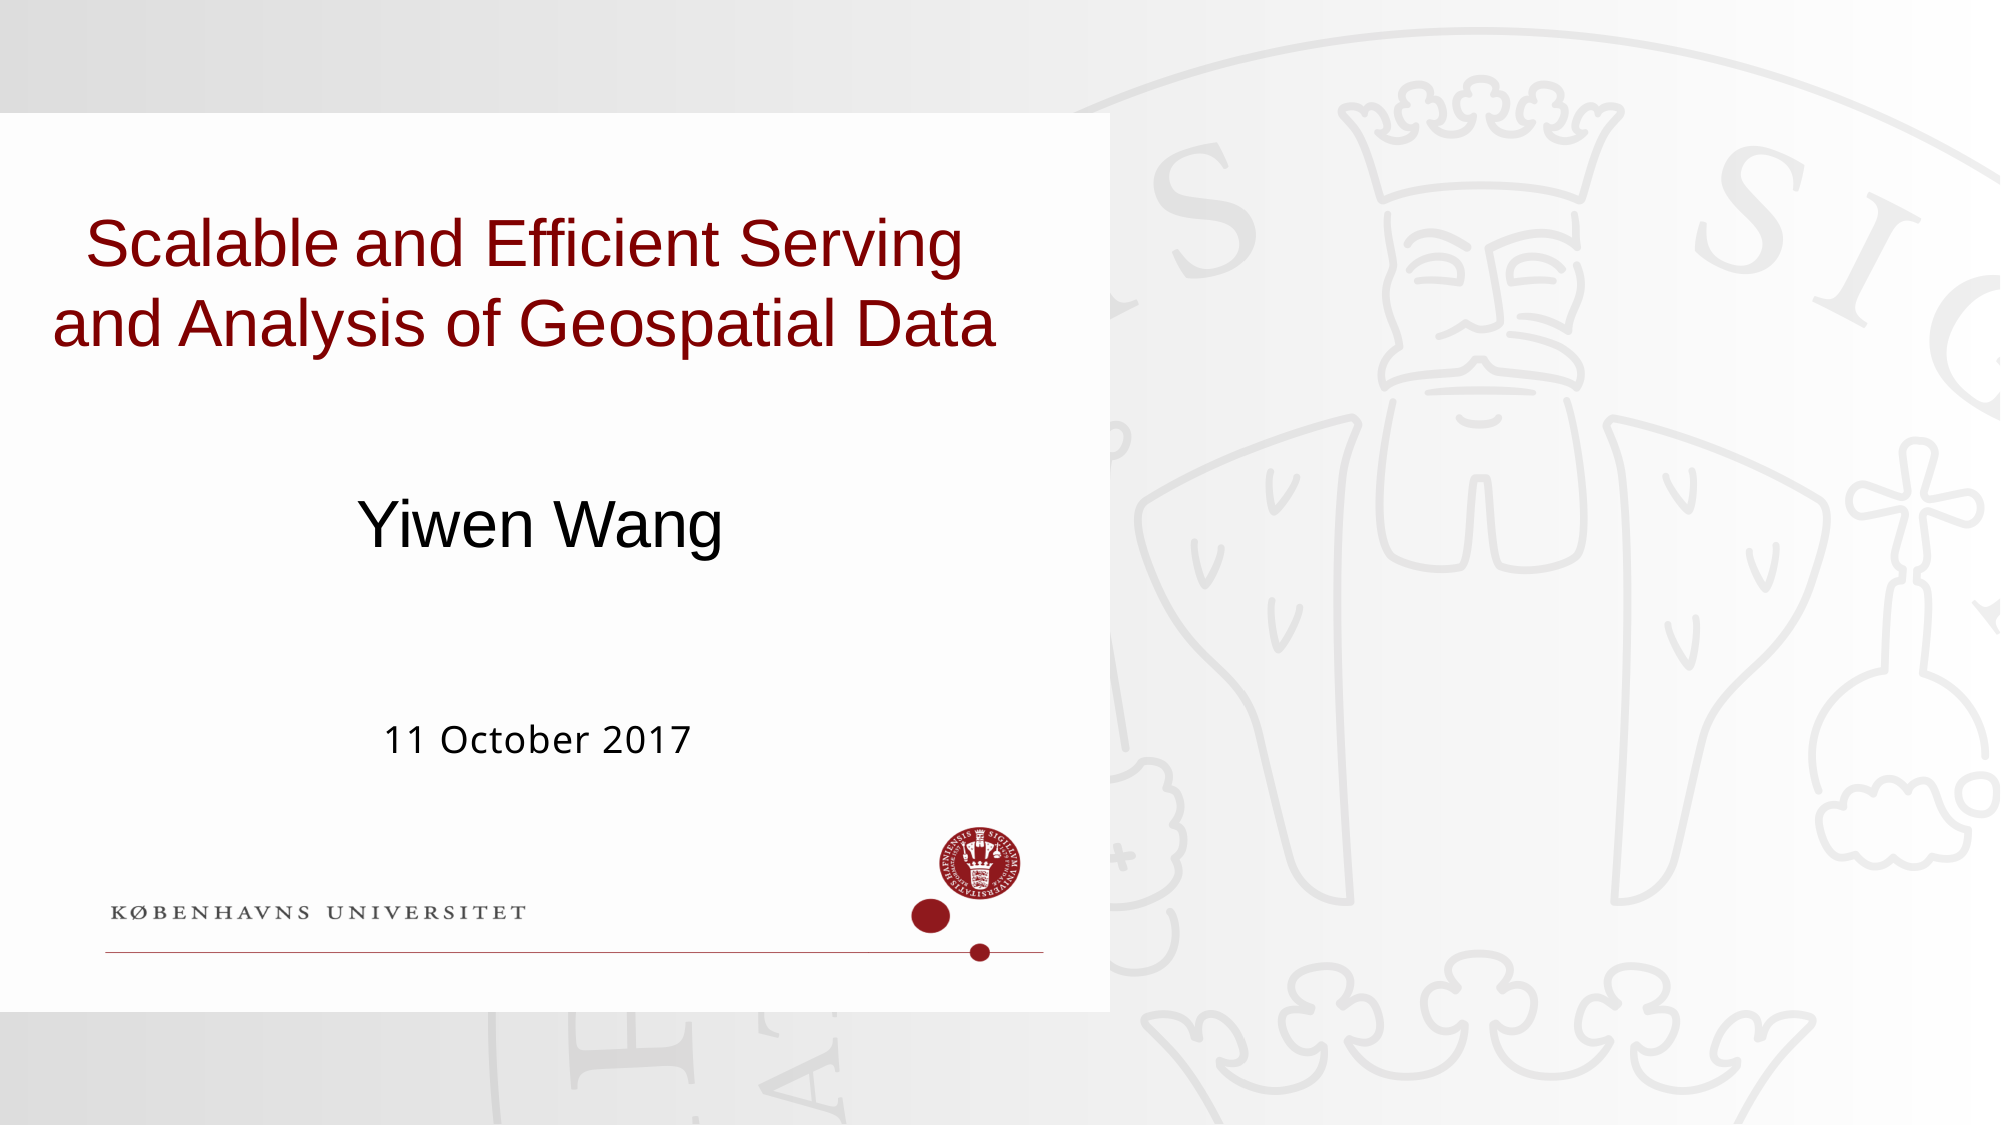

#
Scalable and Efficient Serving and Analysis of Geospatial Data
Yiwen Wang
11 October 2017